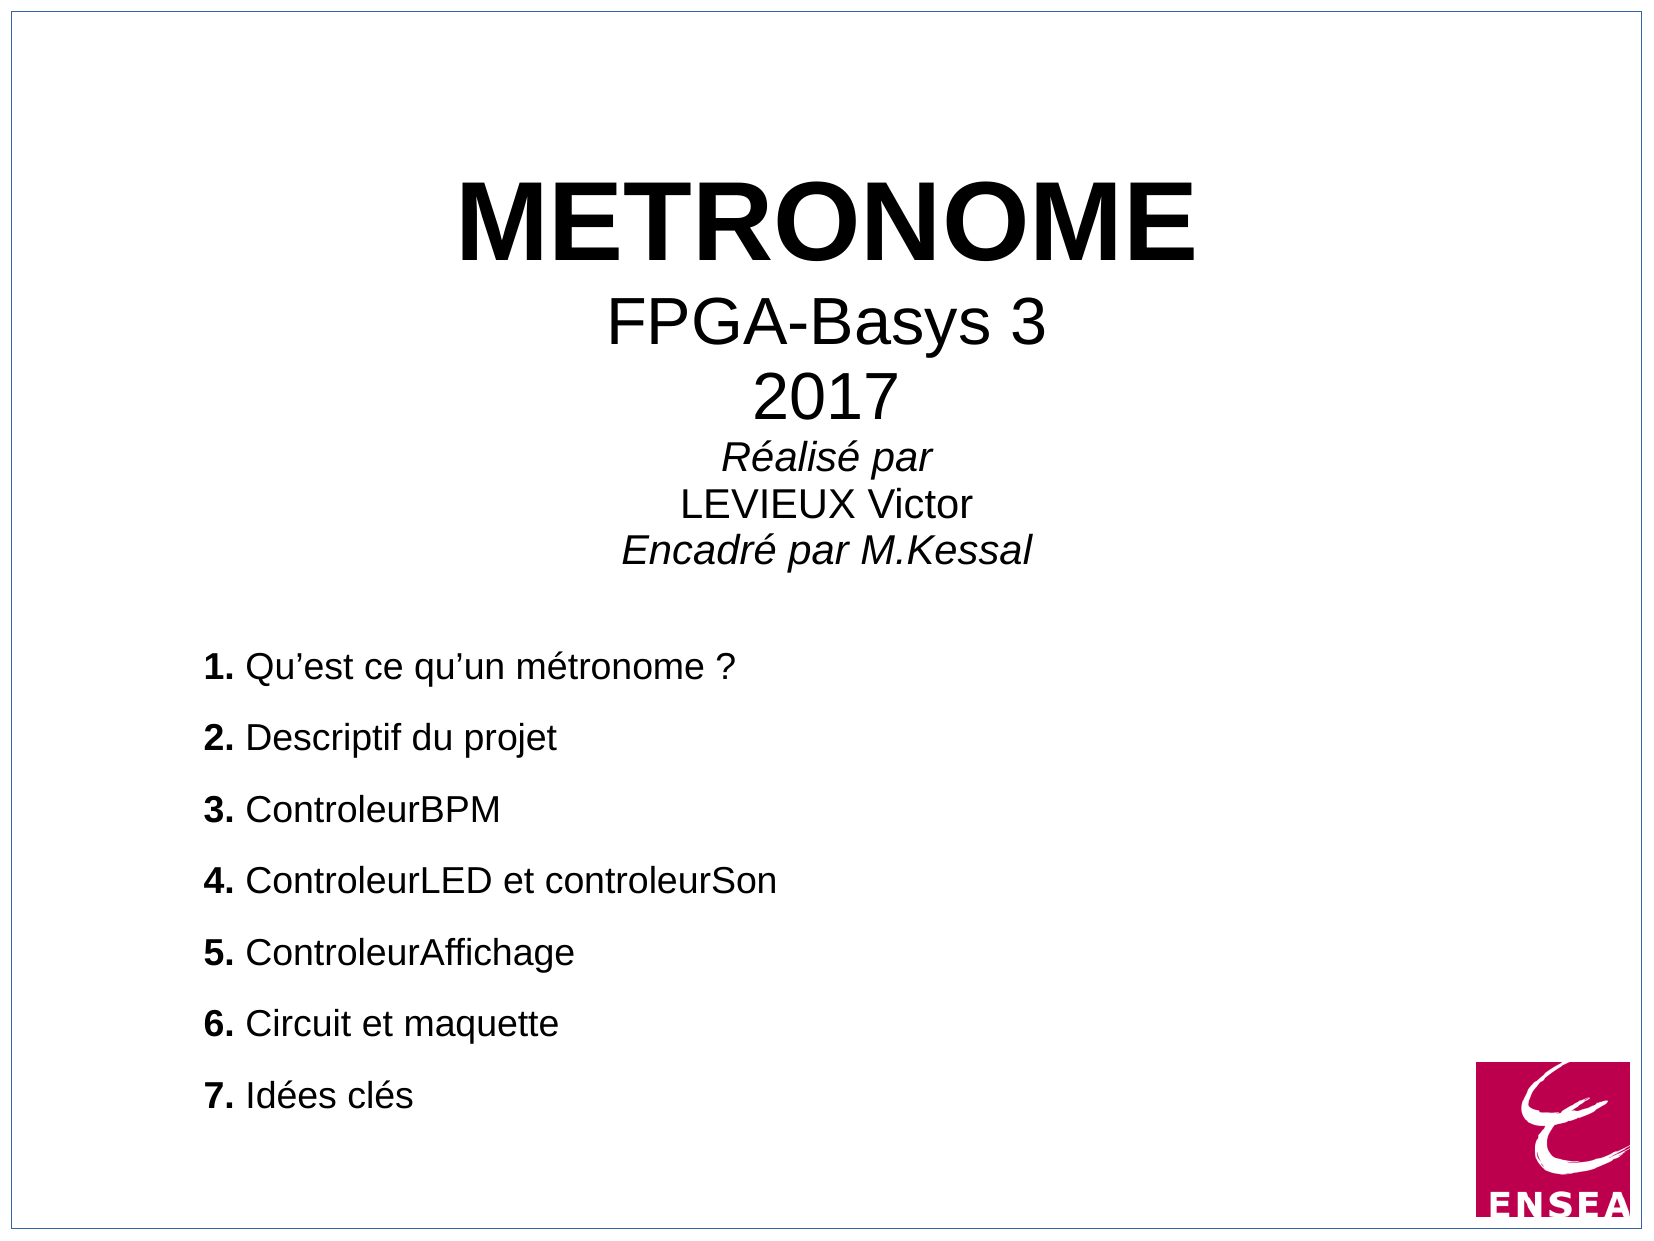

# METRONOME
FPGA-Basys 3
2017
Réalisé par
LEVIEUX Victor
Encadré par M.Kessal
1. Qu’est ce qu’un métronome ?
2. Descriptif du projet
3. ControleurBPM
4. ControleurLED et controleurSon
5. ControleurAffichage
6. Circuit et maquette
7. Idées clés